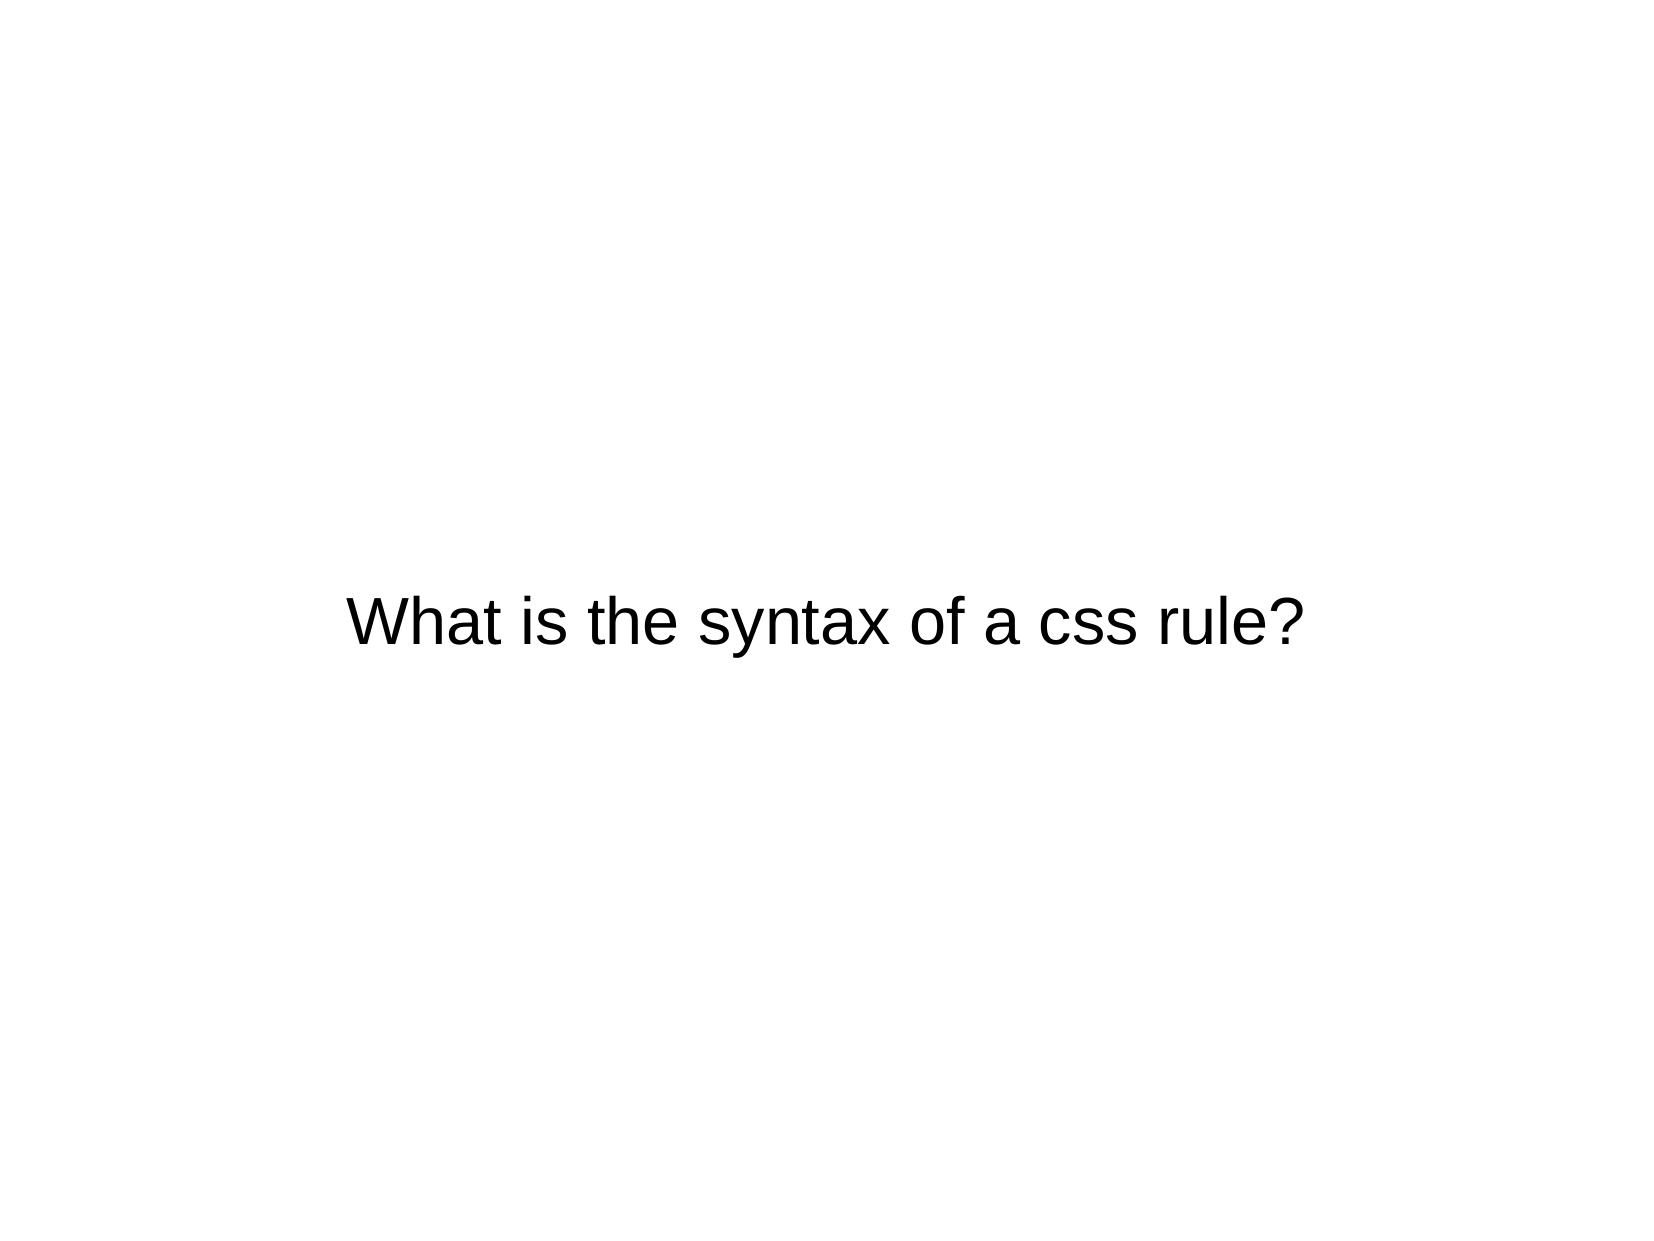

# What is the syntax of a css rule?